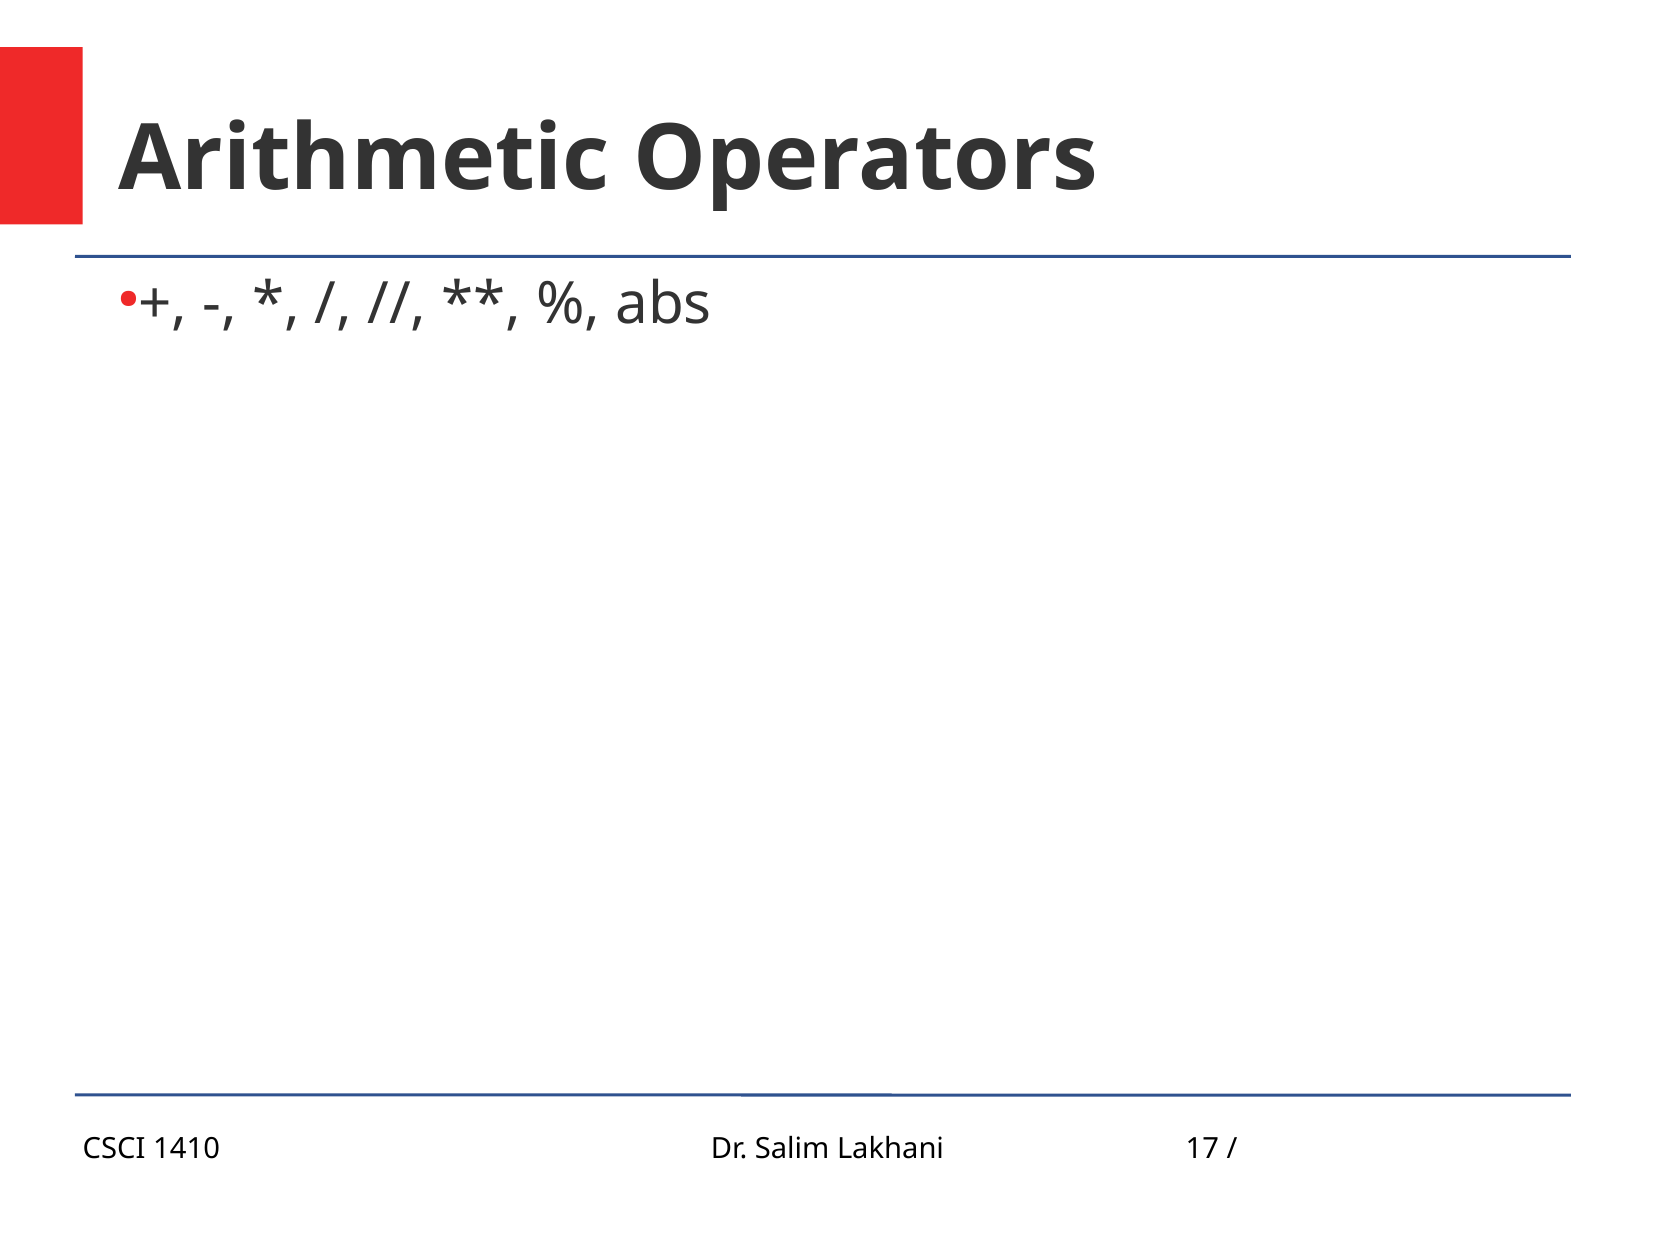

# Arithmetic Operators
+, -, *, /, //, **, %, abs
CSCI 1410
Dr. Salim Lakhani